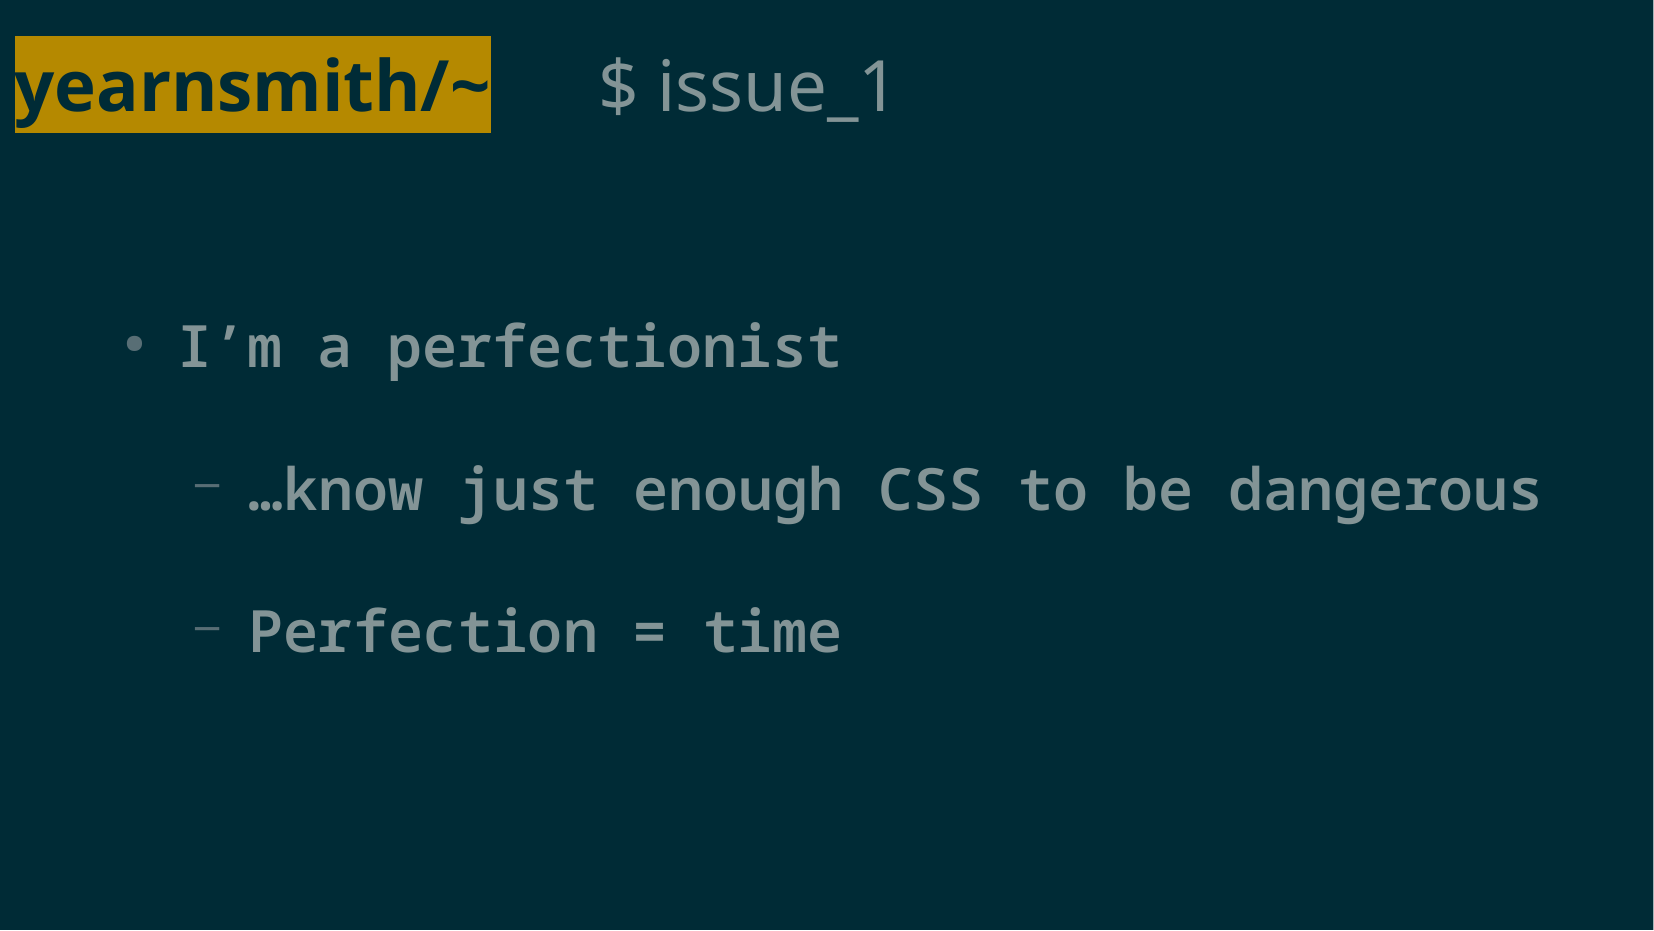

$ issue_1
Yearnsmith/~
# I’m a perfectionist
…know just enough CSS to be dangerous
Perfection = time